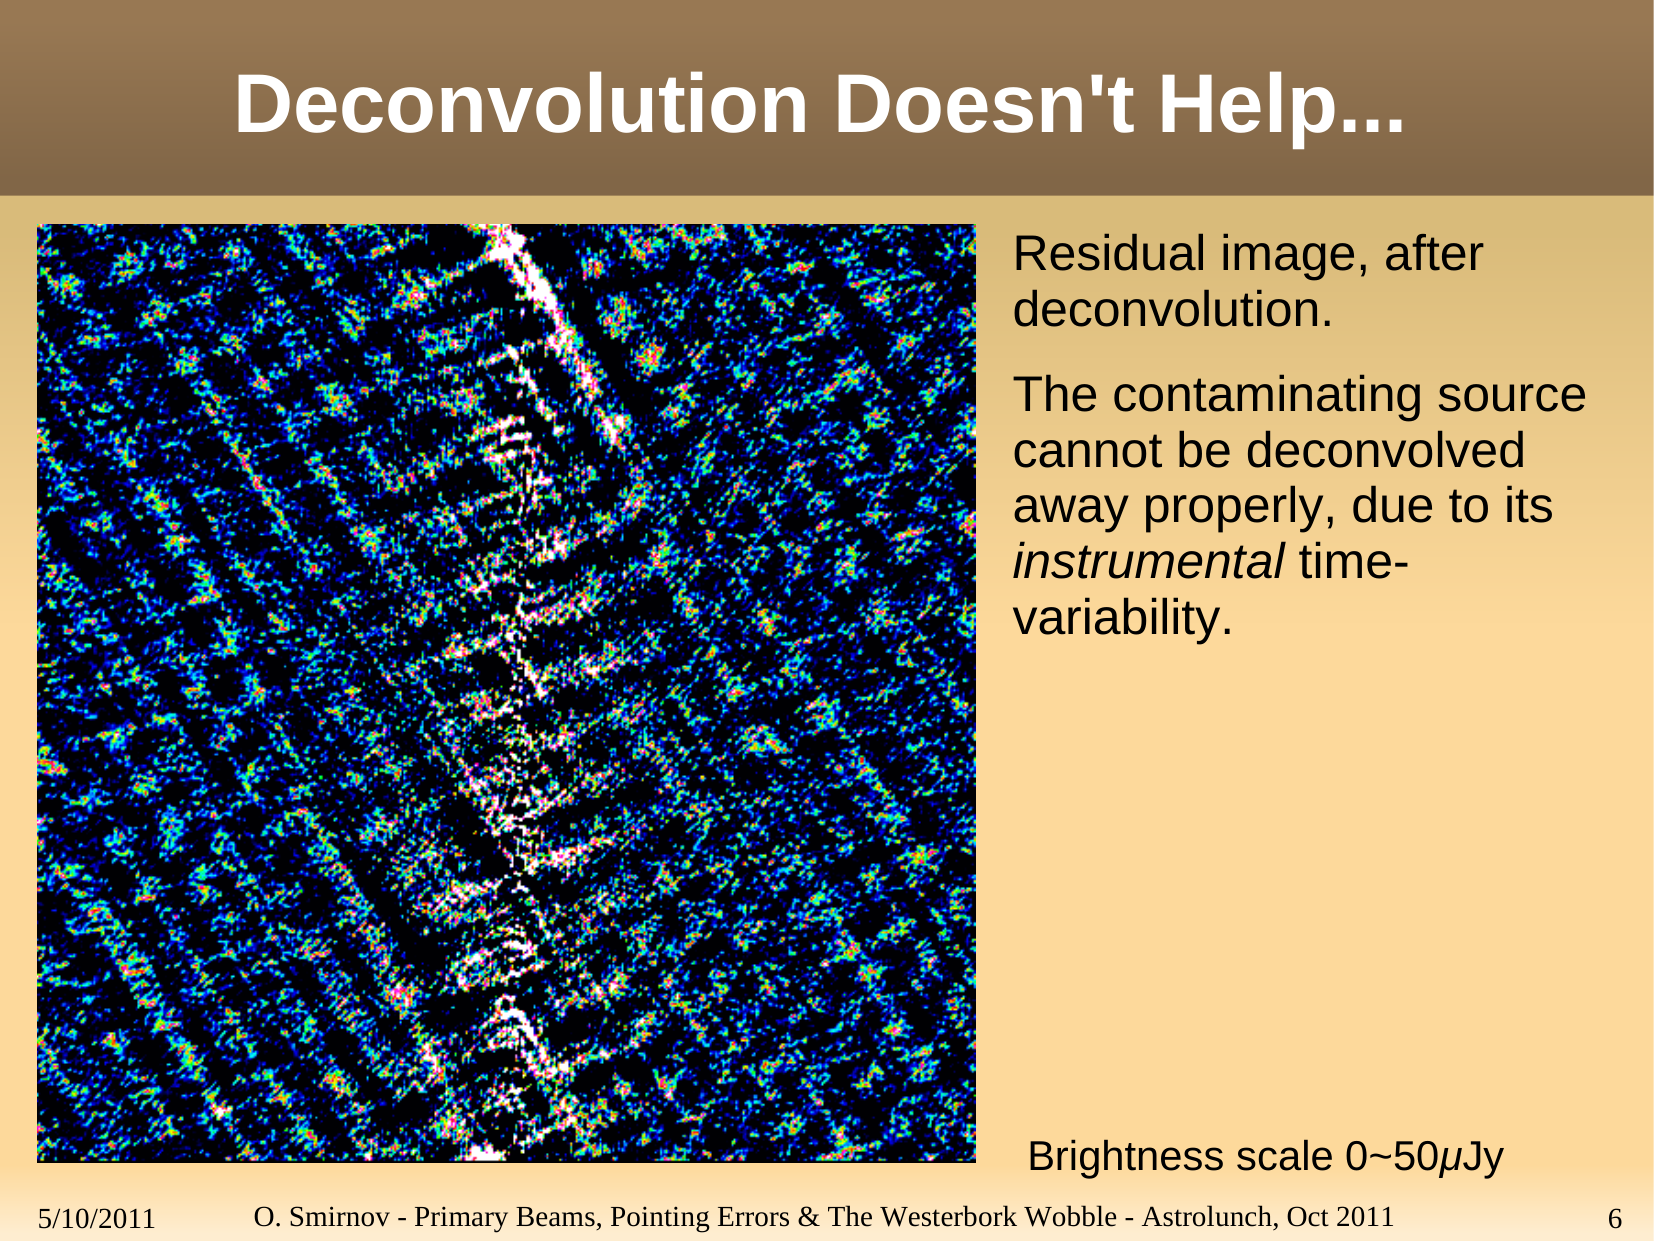

# Deconvolution Doesn't Help...
Residual image, after deconvolution.
The contaminating source cannot be deconvolved away properly, due to its instrumental time-variability.
Brightness scale 0~50μJy
O. Smirnov - Primary Beams, Pointing Errors & The Westerbork Wobble - Astrolunch, Oct 2011
5/10/2011
6